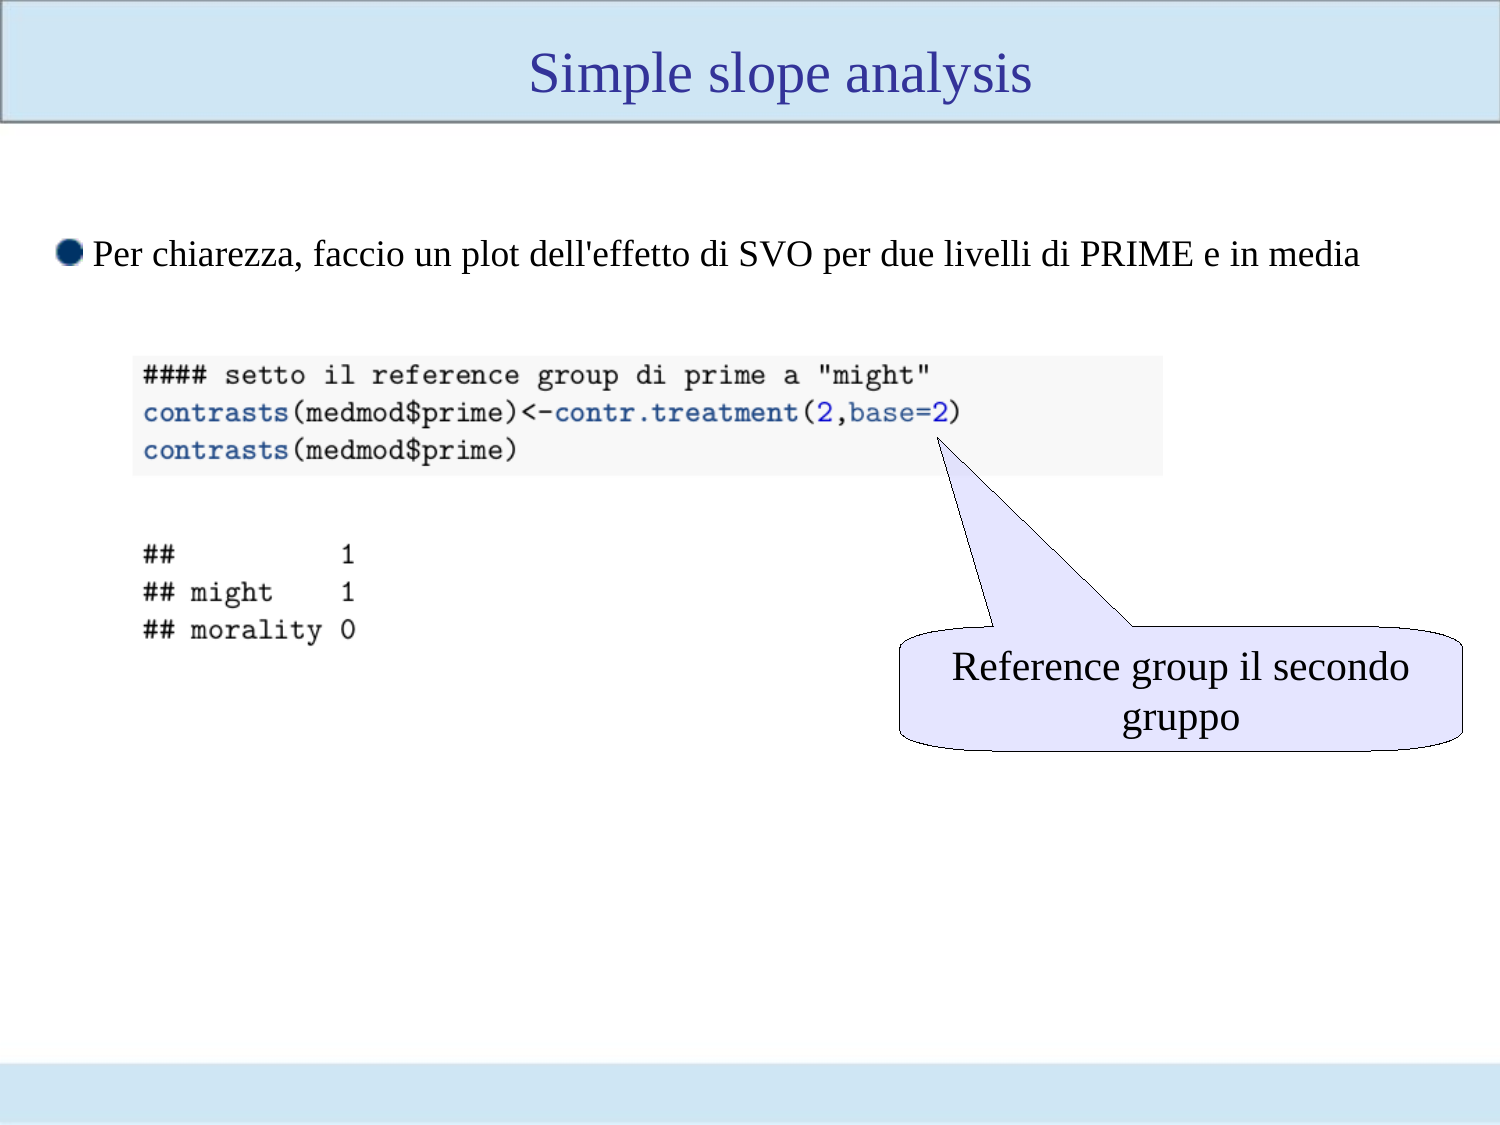

# Simple slope analysis
 Per chiarezza, faccio un plot dell'effetto di SVO per due livelli di PRIME e in media
Reference group il secondo gruppo